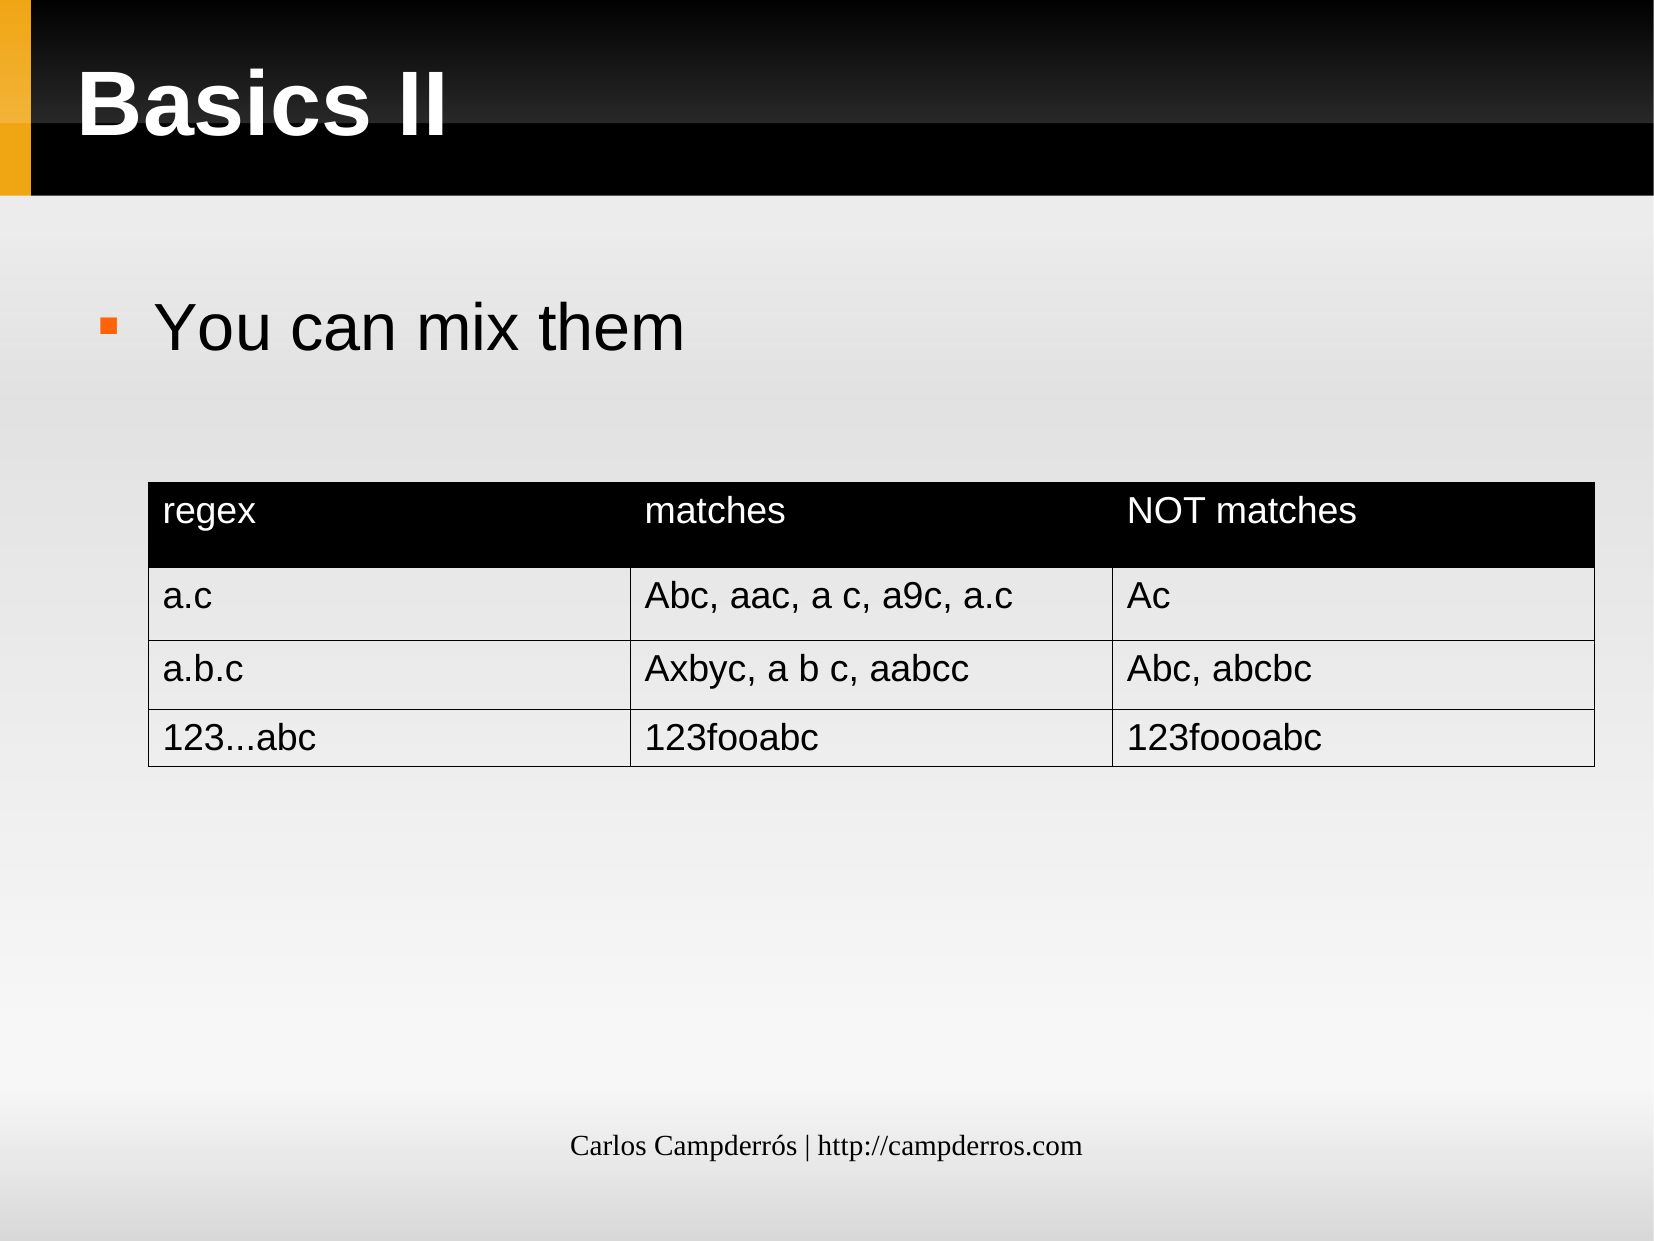

# Basics II
You can mix them
| regex | matches | NOT matches |
| --- | --- | --- |
| a.c | Abc, aac, a c, a9c, a.c | Ac |
| a.b.c | Axbyc, a b c, aabcc | Abc, abcbc |
| 123...abc | 123fooabc | 123foooabc |
Carlos Campderrós | http://campderros.com